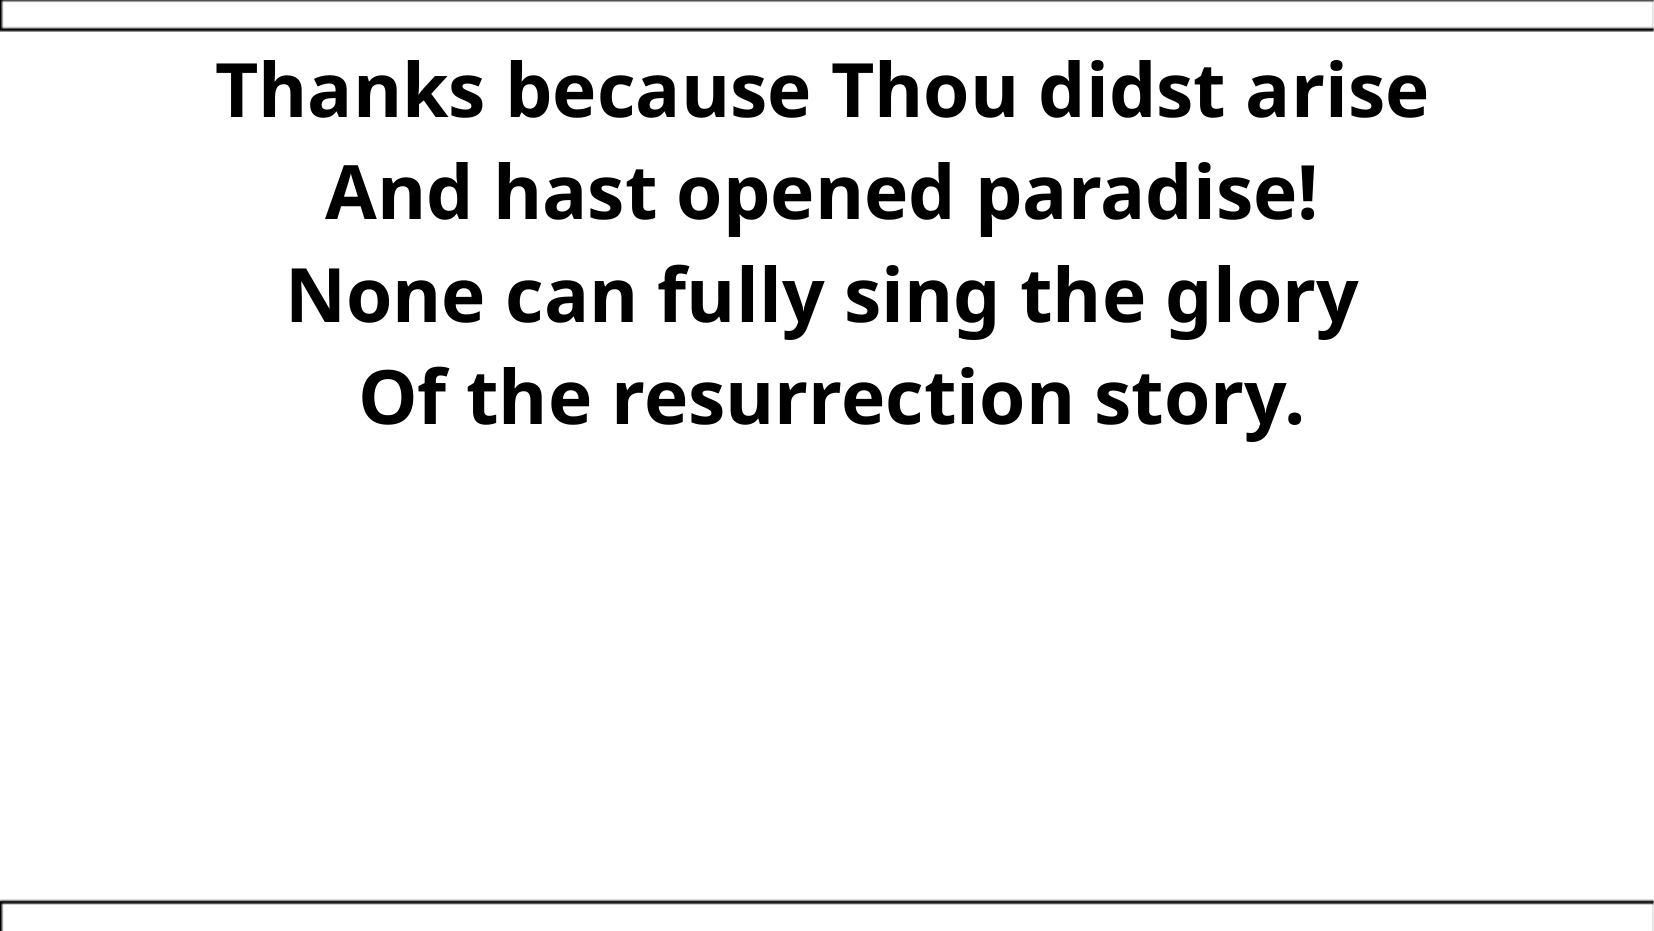

Thanks because Thou didst arise
And hast opened paradise!
None can fully sing the glory
Of the resurrection story.